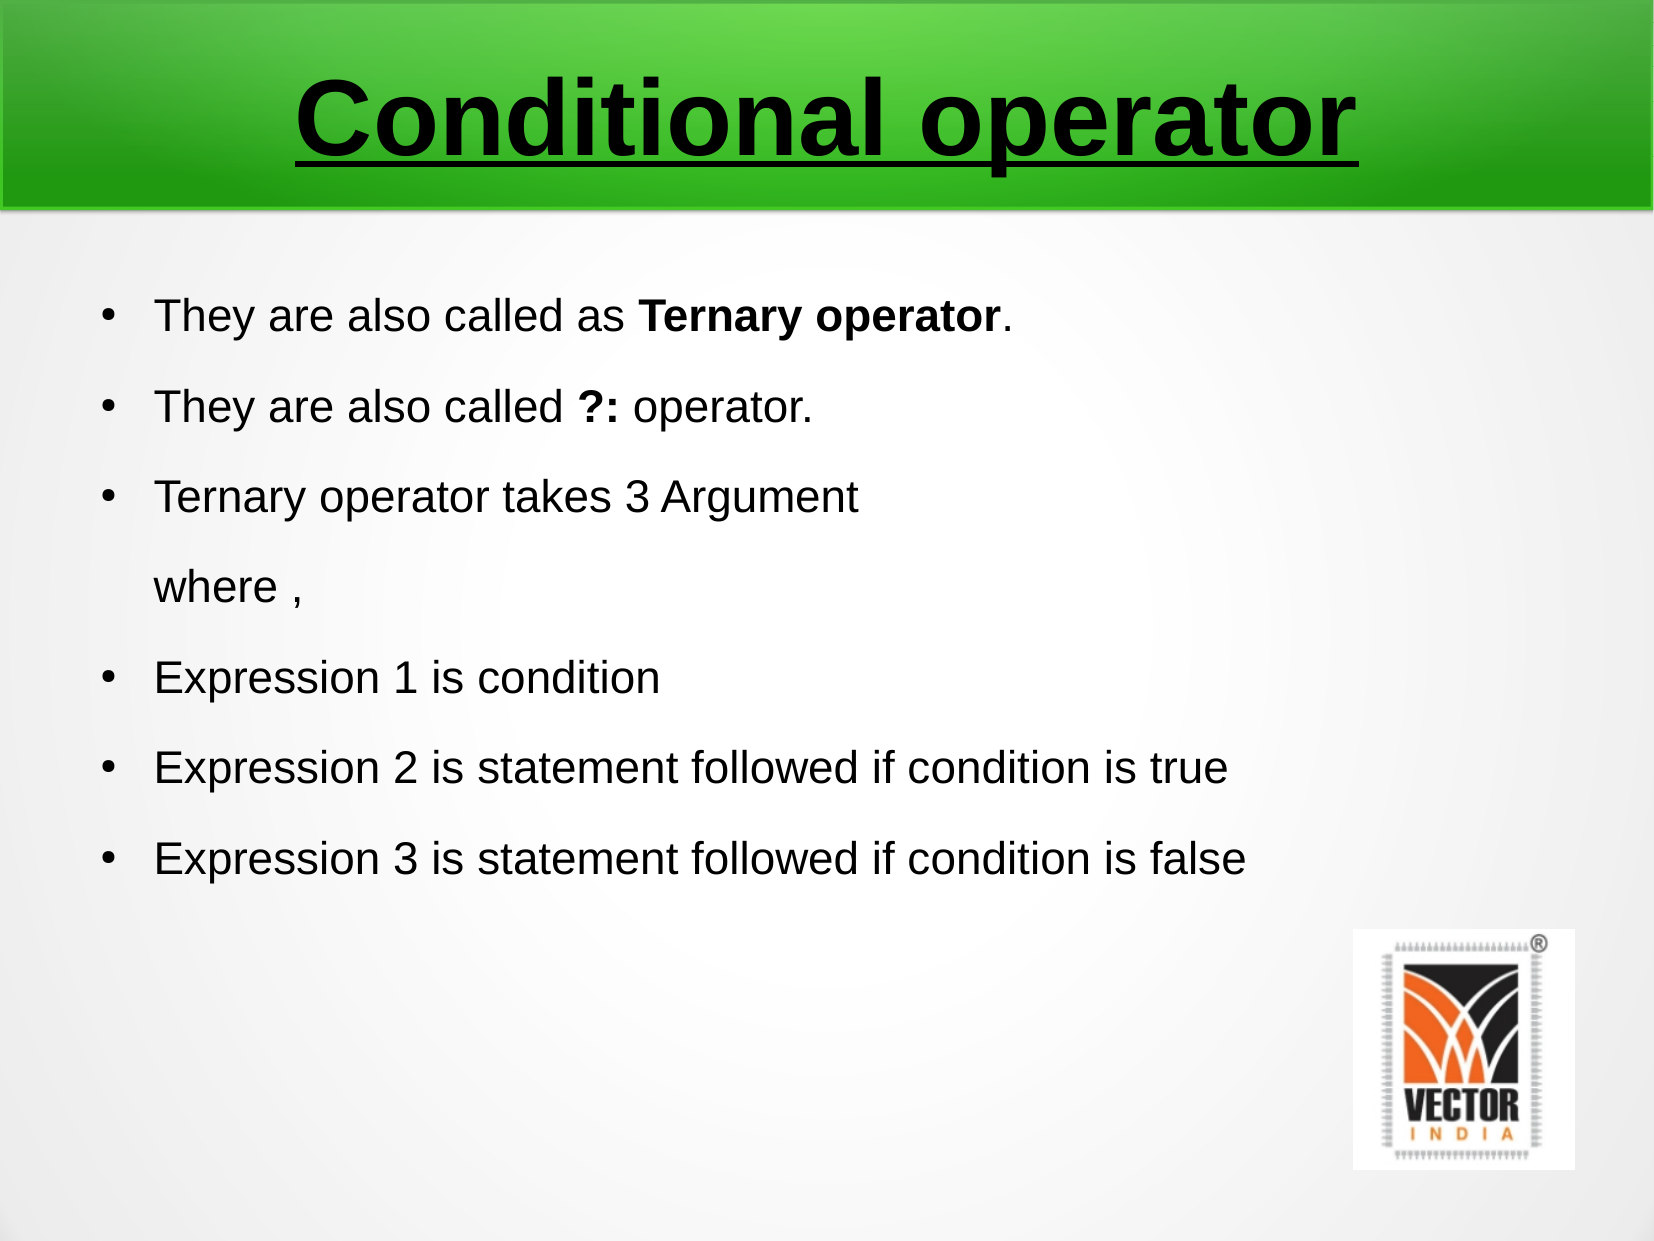

# Conditional operator
They are also called as Ternary operator.
They are also called ?: operator.
Ternary operator takes 3 Argument
where ,
Expression 1 is condition
Expression 2 is statement followed if condition is true
Expression 3 is statement followed if condition is false